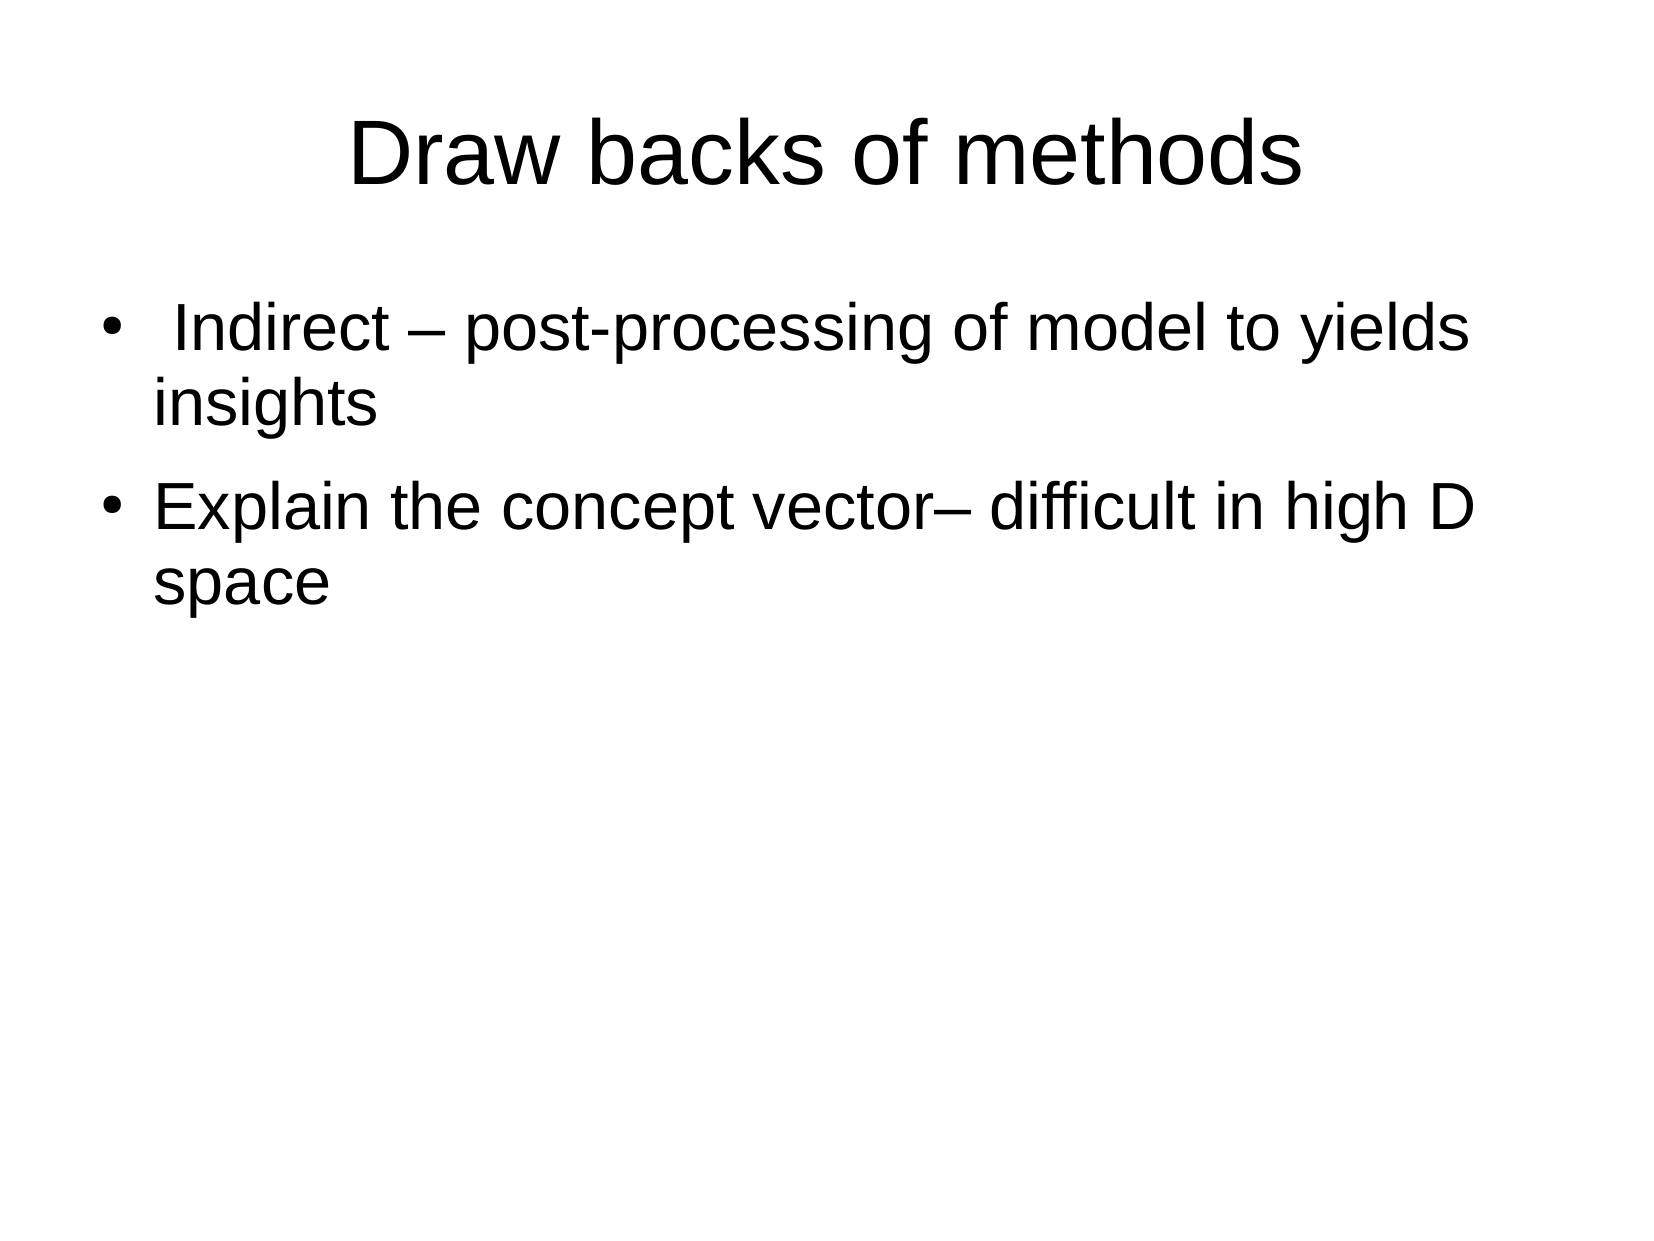

# Draw backs of methods
 Indirect – post-processing of model to yields insights
Explain the concept vector– difficult in high D space